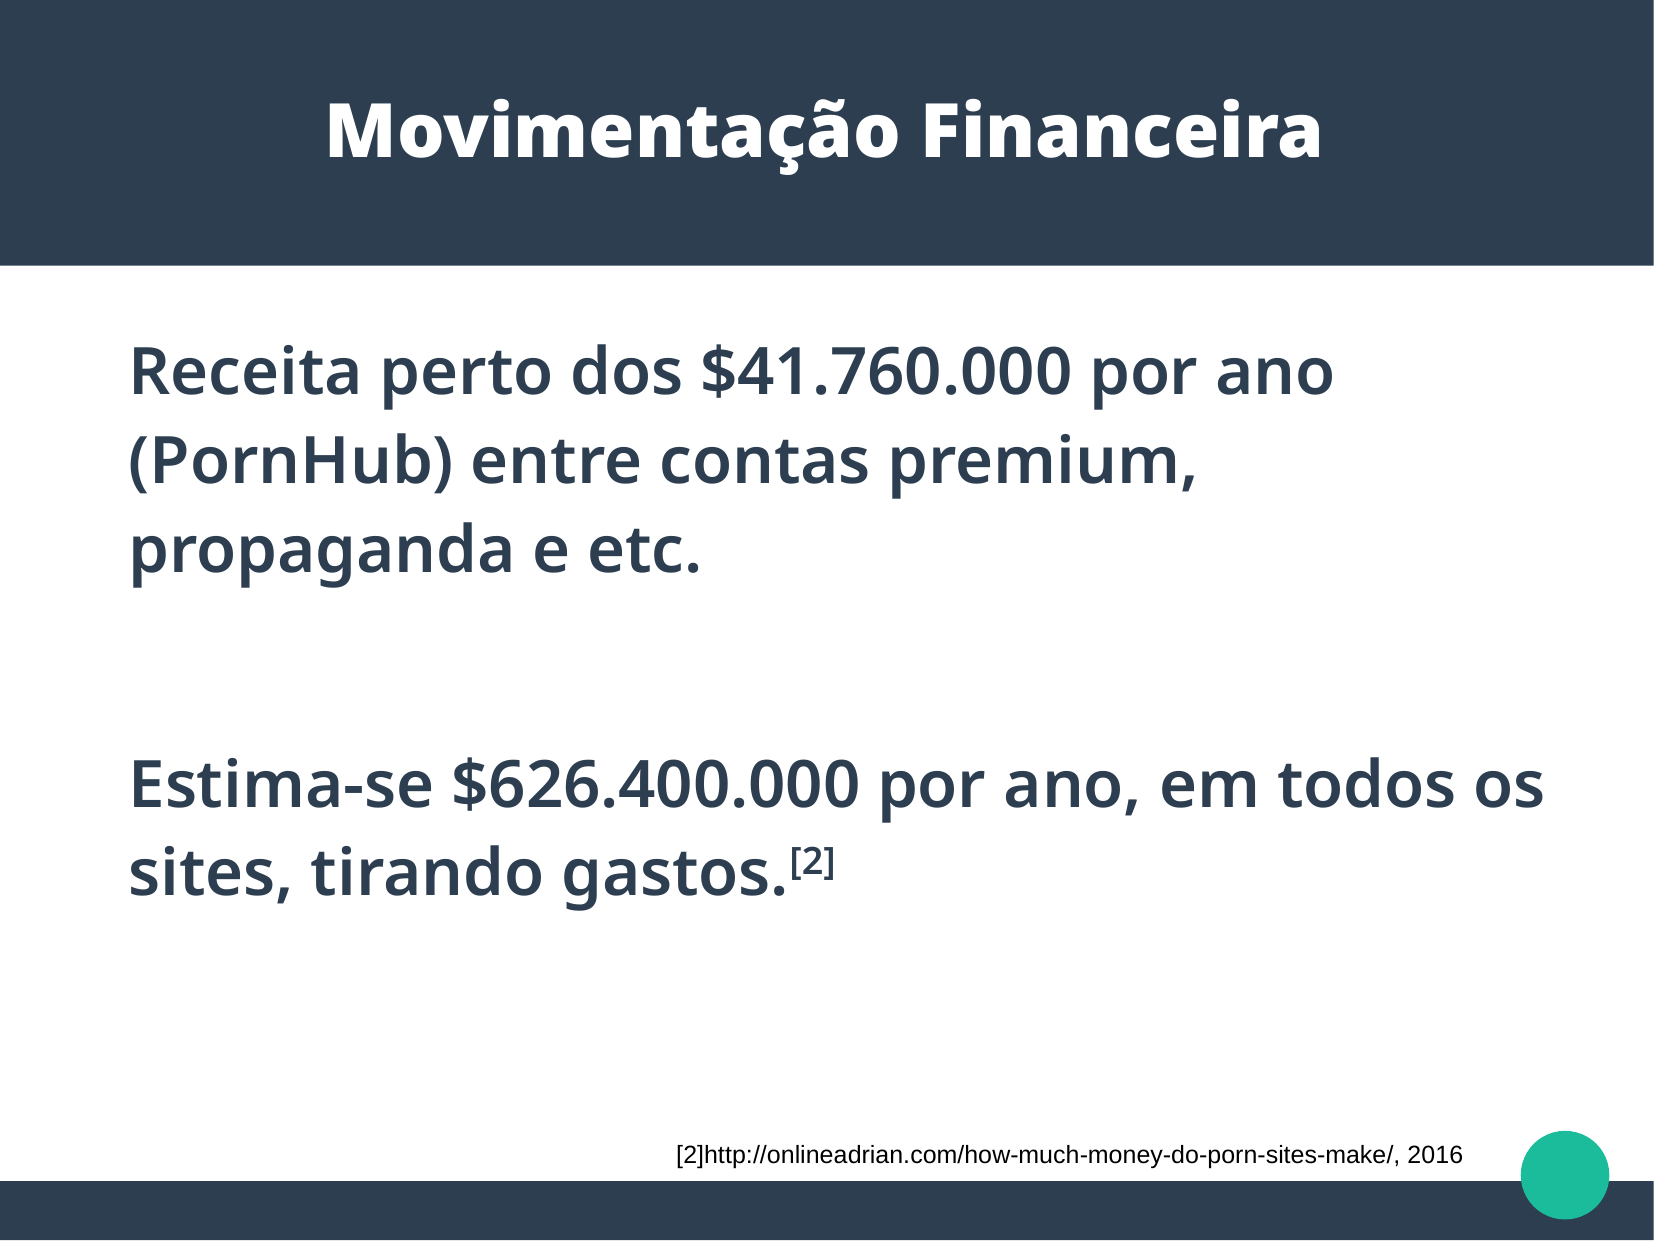

# Movimentação Financeira
Receita perto dos $41.760.000 por ano (PornHub) entre contas premium, propaganda e etc.
Estima-se $626.400.000 por ano, em todos os sites, tirando gastos.[2]
[2]http://onlineadrian.com/how-much-money-do-porn-sites-make/, 2016